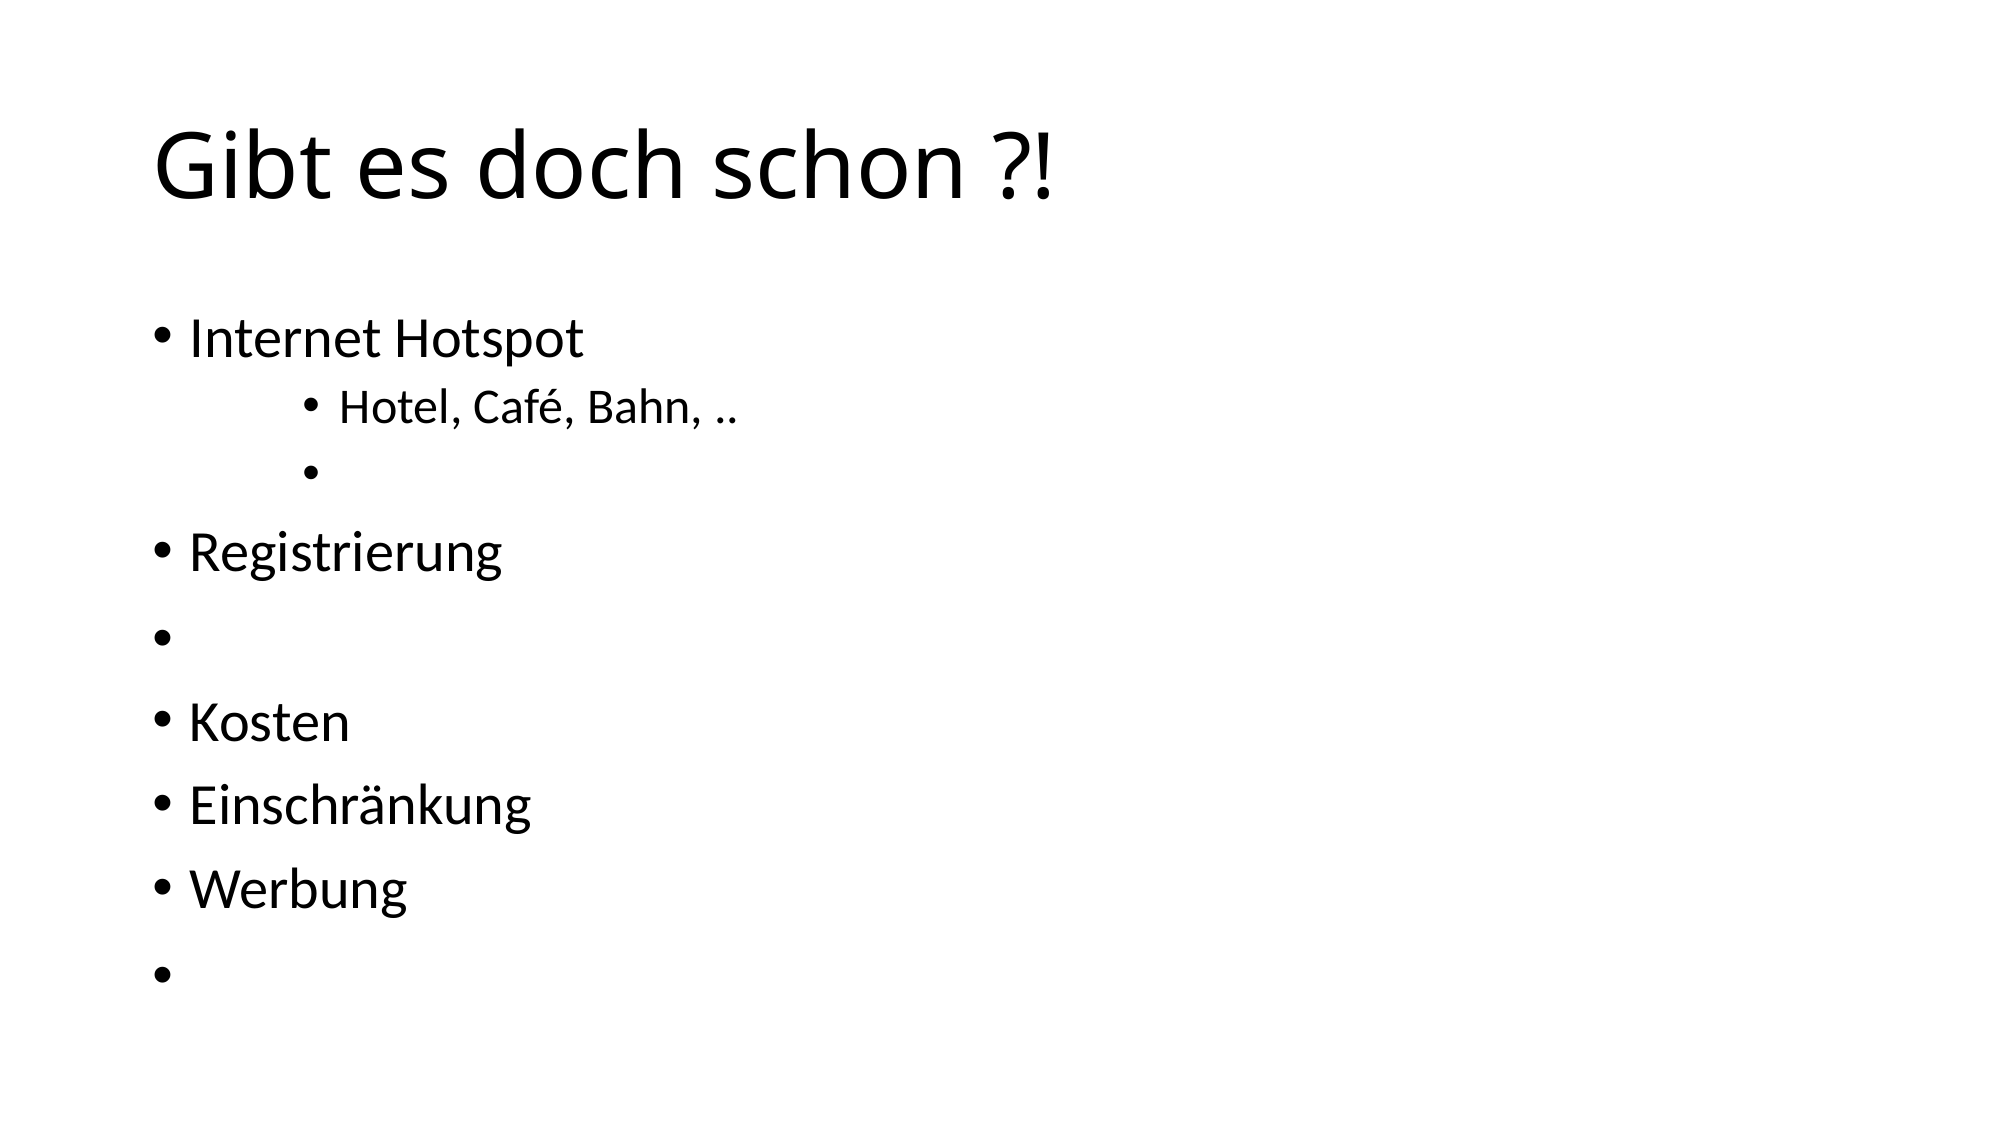

# Gibt es doch schon ?!
Internet Hotspot
Hotel, Café, Bahn, ..
Registrierung
Kosten
Einschränkung
Werbung